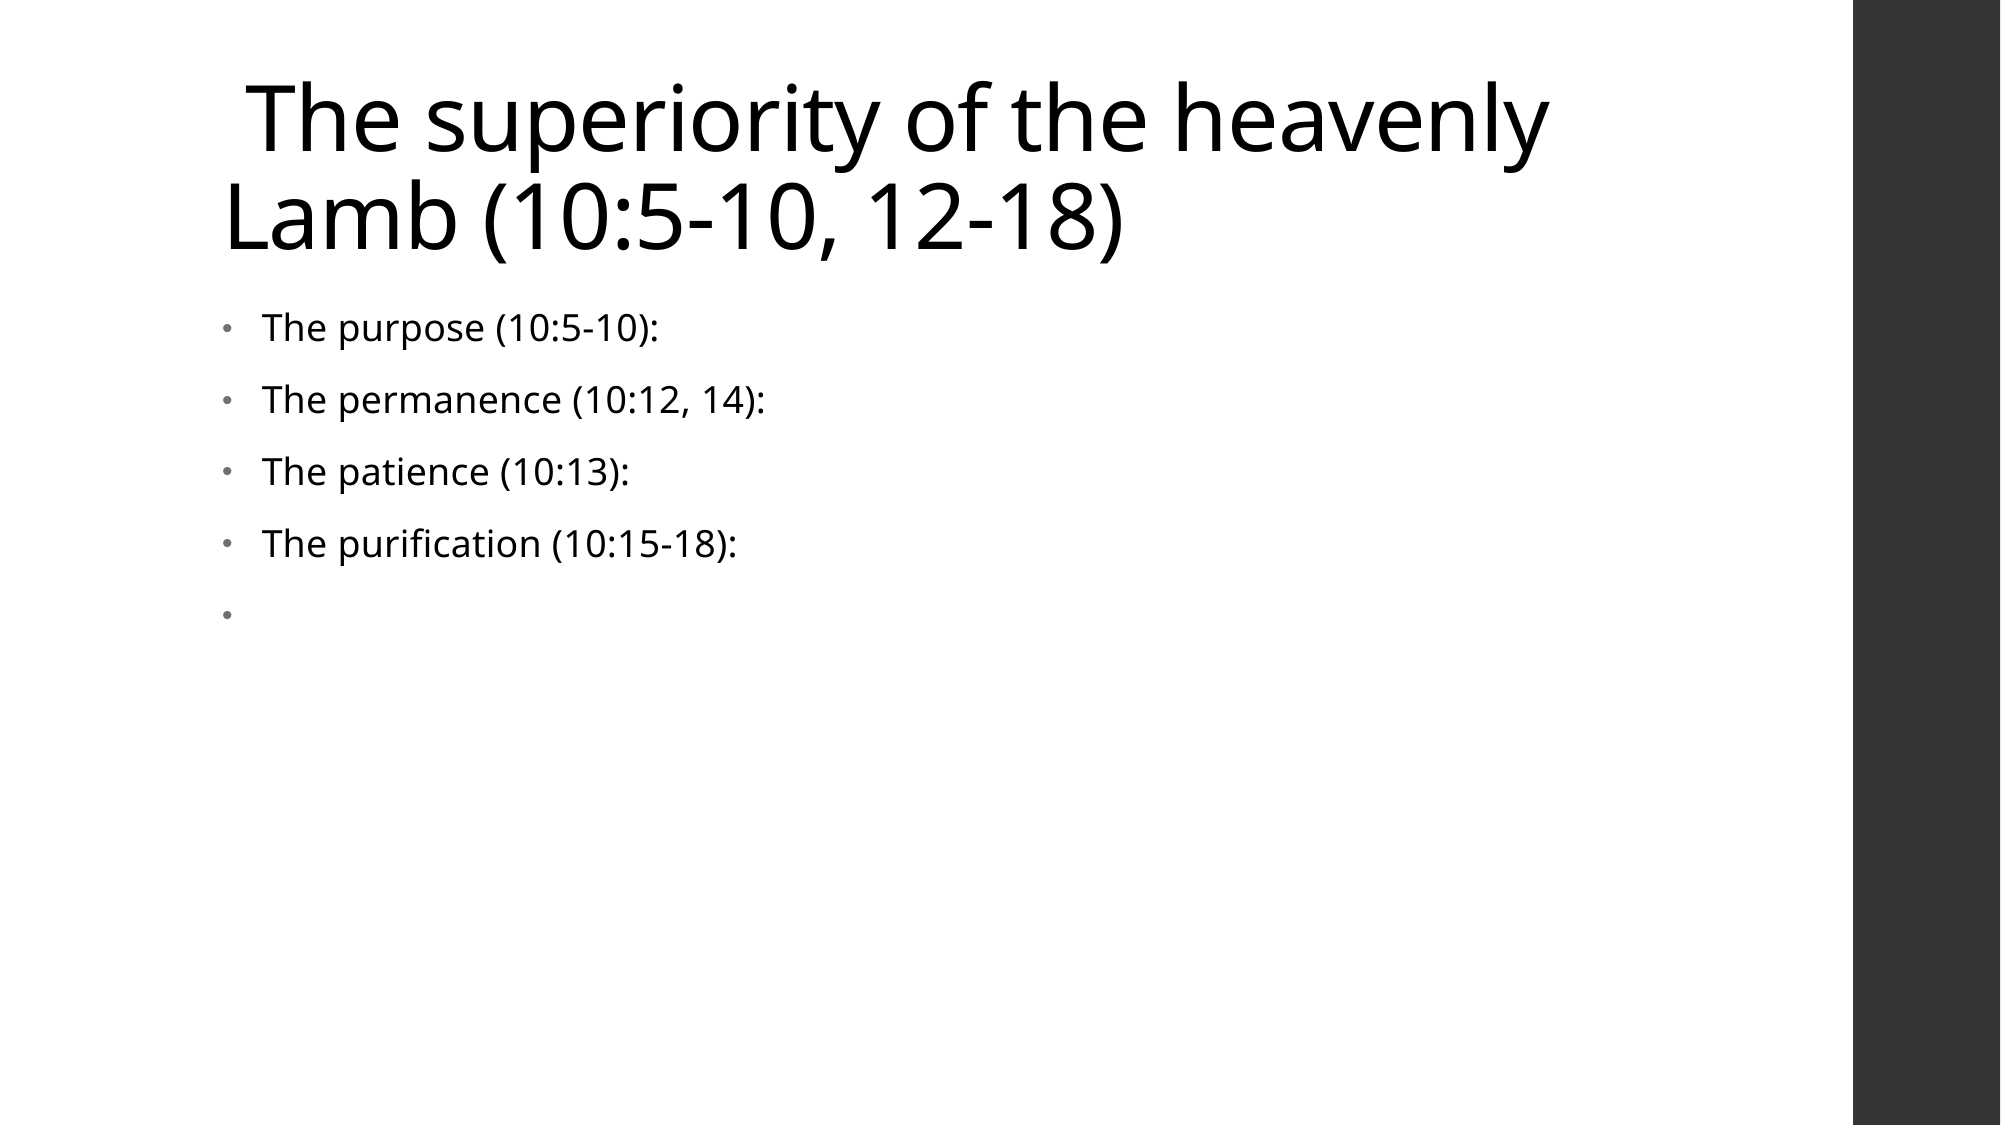

# The superiority of the heavenly Lamb (10:5-10, 12-18)
 The purpose (10:5-10):
 The permanence (10:12, 14):
 The patience (10:13):
 The purification (10:15-18):